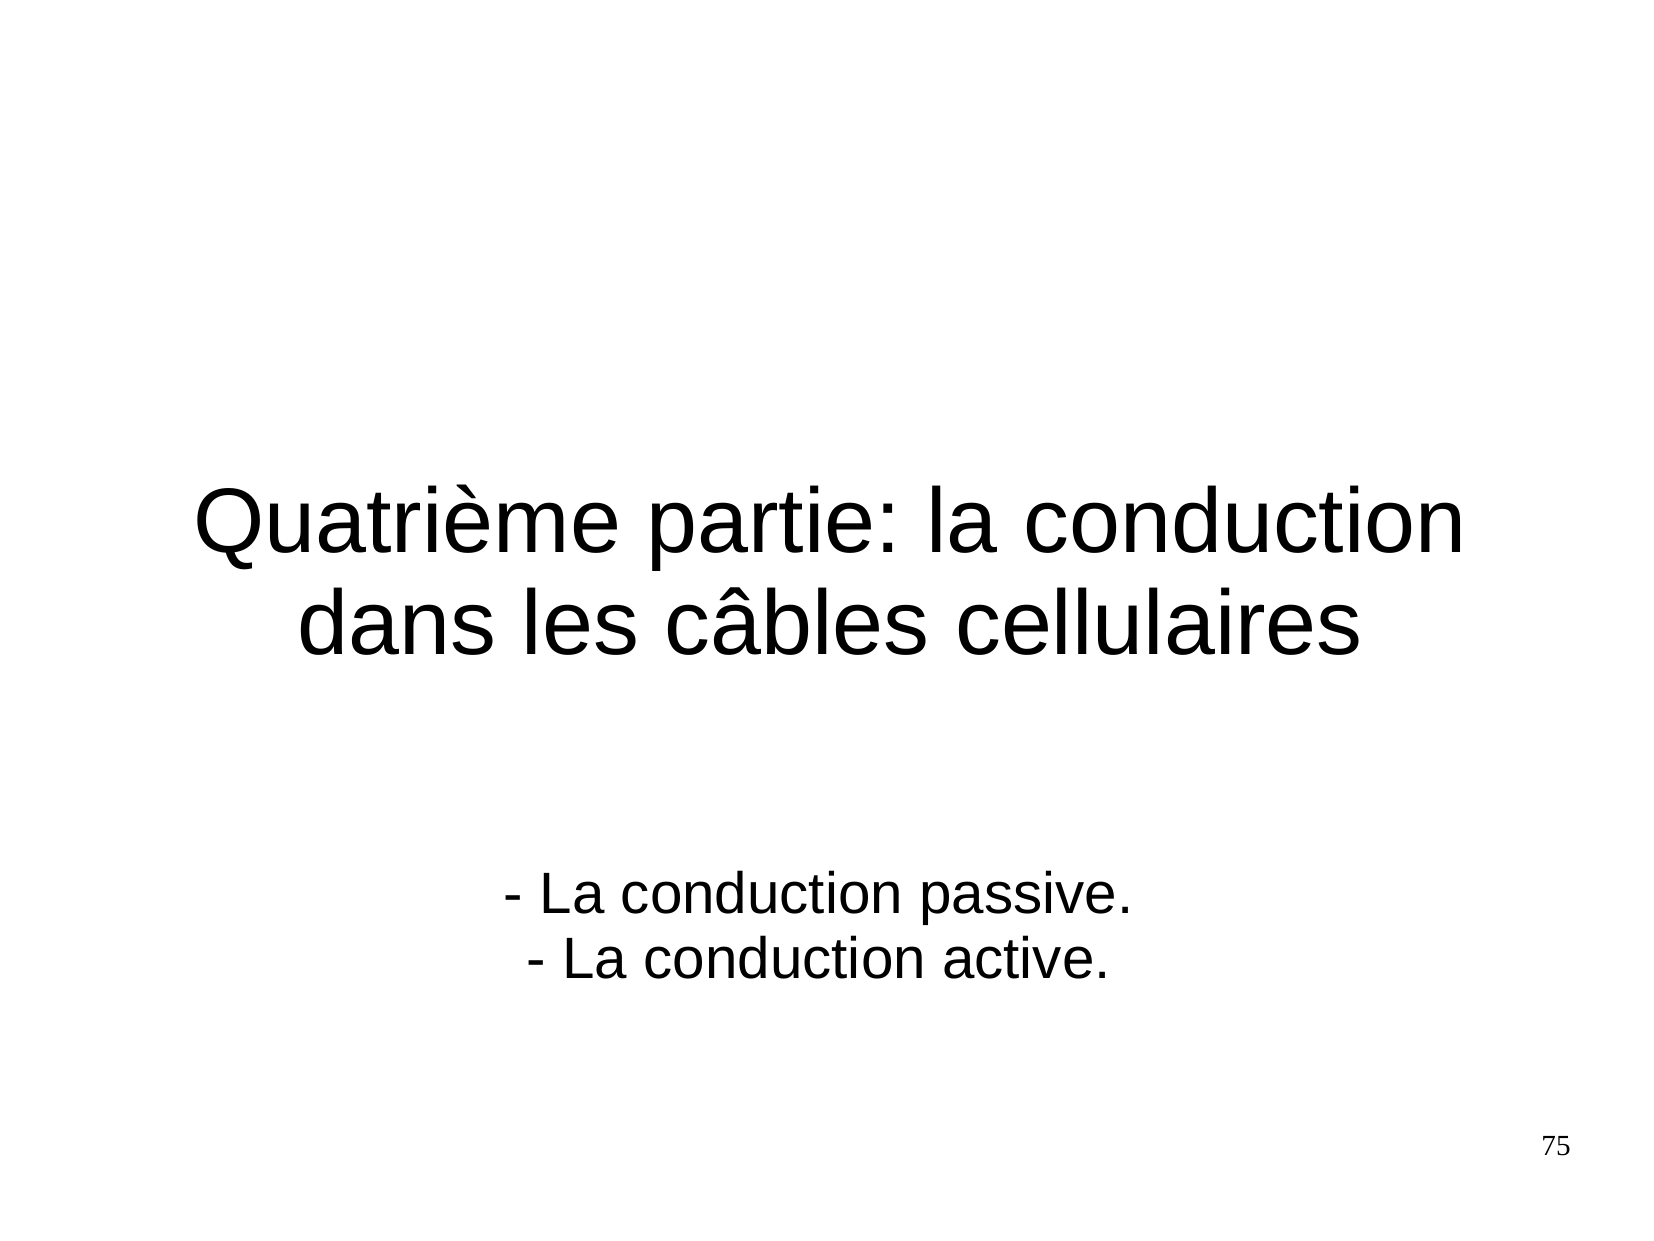

# Quatrième partie: la conduction dans les câbles cellulaires
- La conduction passive.
- La conduction active.
75